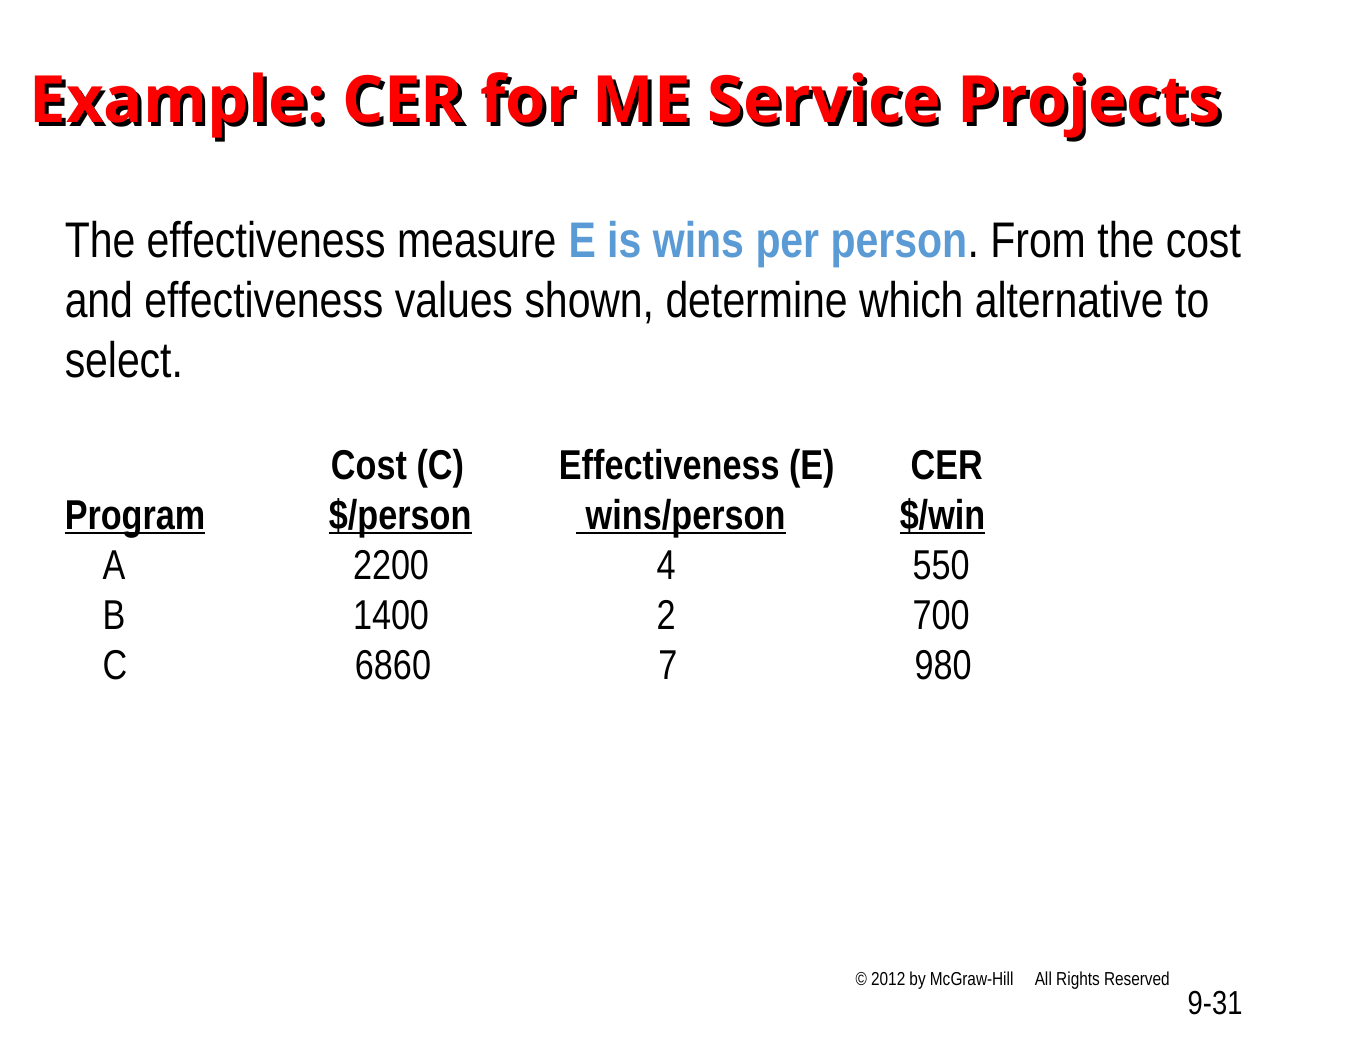

Example: CER for ME Service Projects
The effectiveness measure E is wins per person. From the cost and effectiveness values shown, determine which alternative to select.
 Cost (C) Effectiveness (E) CER
Program $/person wins/person $/win
 A 2200 4 550
 B 1400 2 700
 C 6860 7 980
© 2012 by McGraw-Hill All Rights Reserved